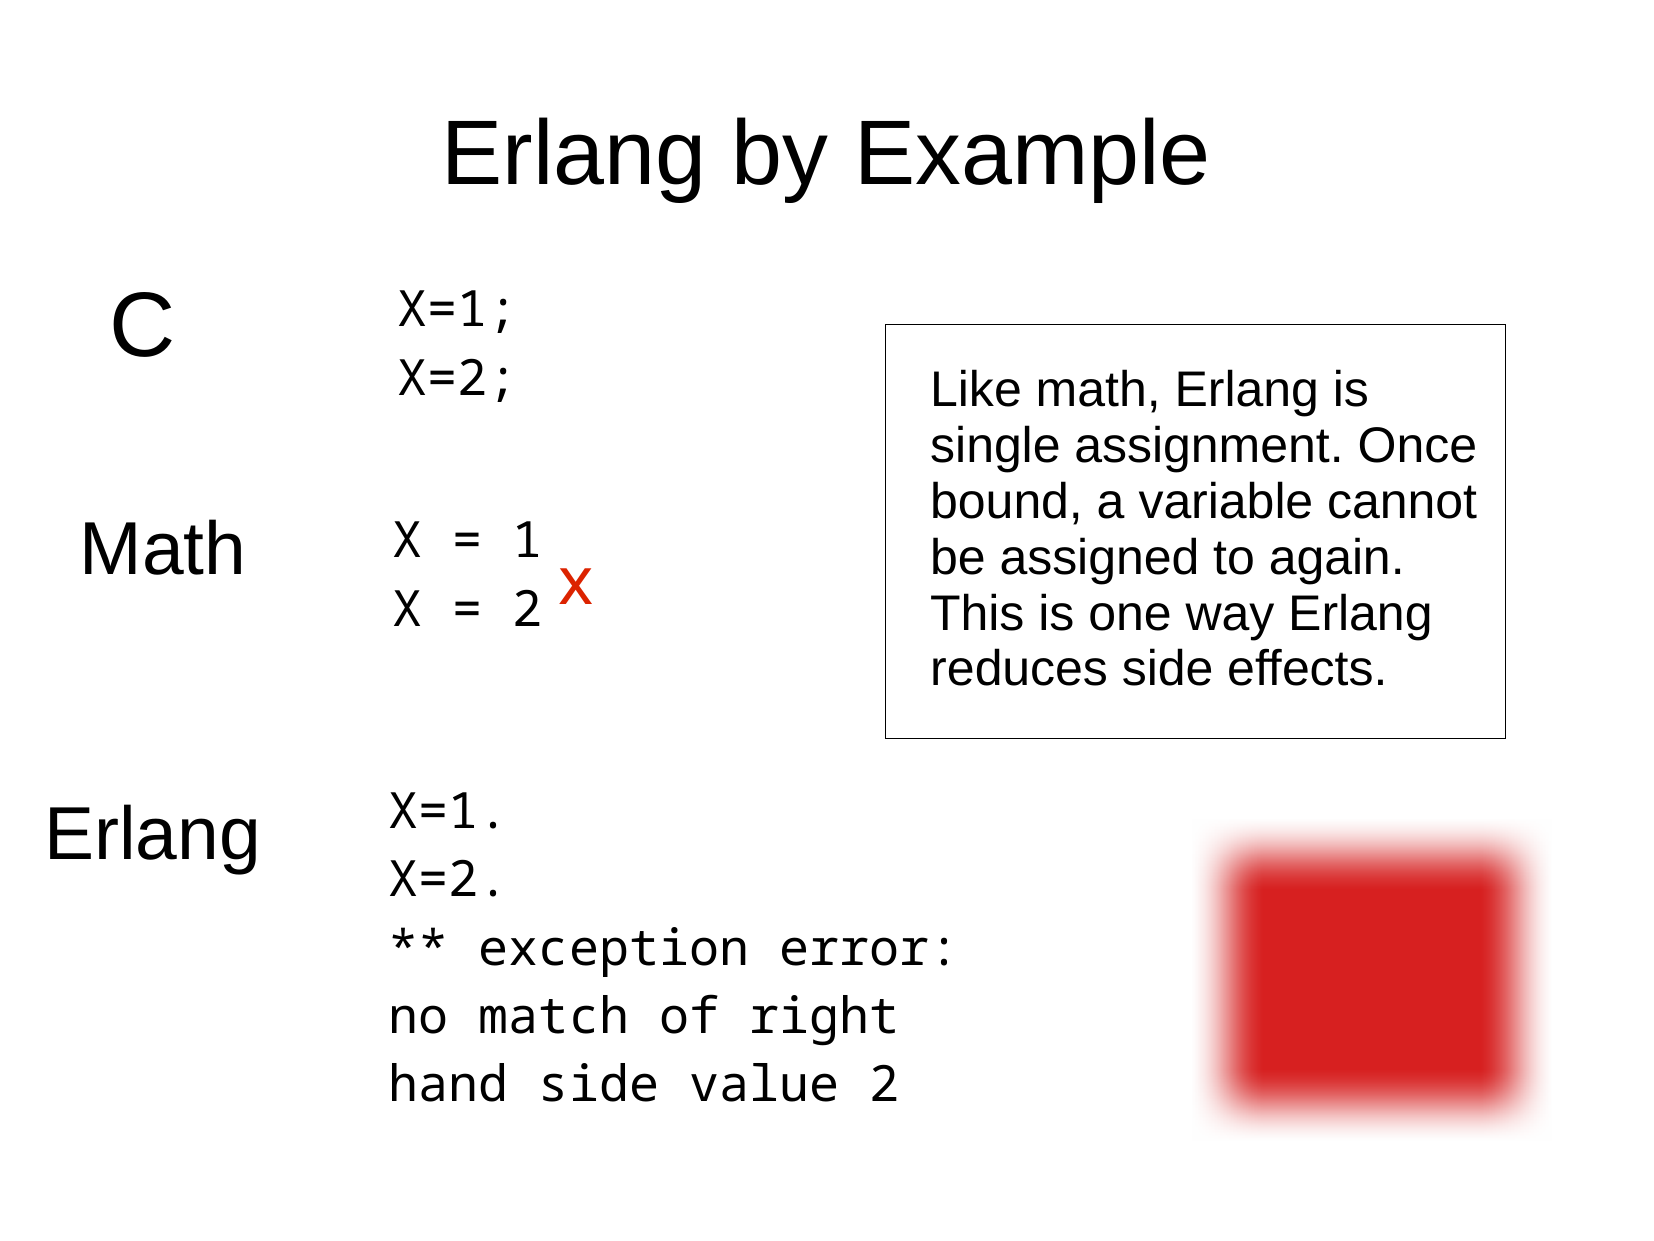

# Erlang by Example
C
X=1;
X=2;
Like math, Erlang is single assignment. Once bound, a variable cannot be assigned to again. This is one way Erlang reduces side effects.
X = 1
X = 2
Math
x
X=1.
X=2.
** exception error: no match of right hand side value 2
Erlang